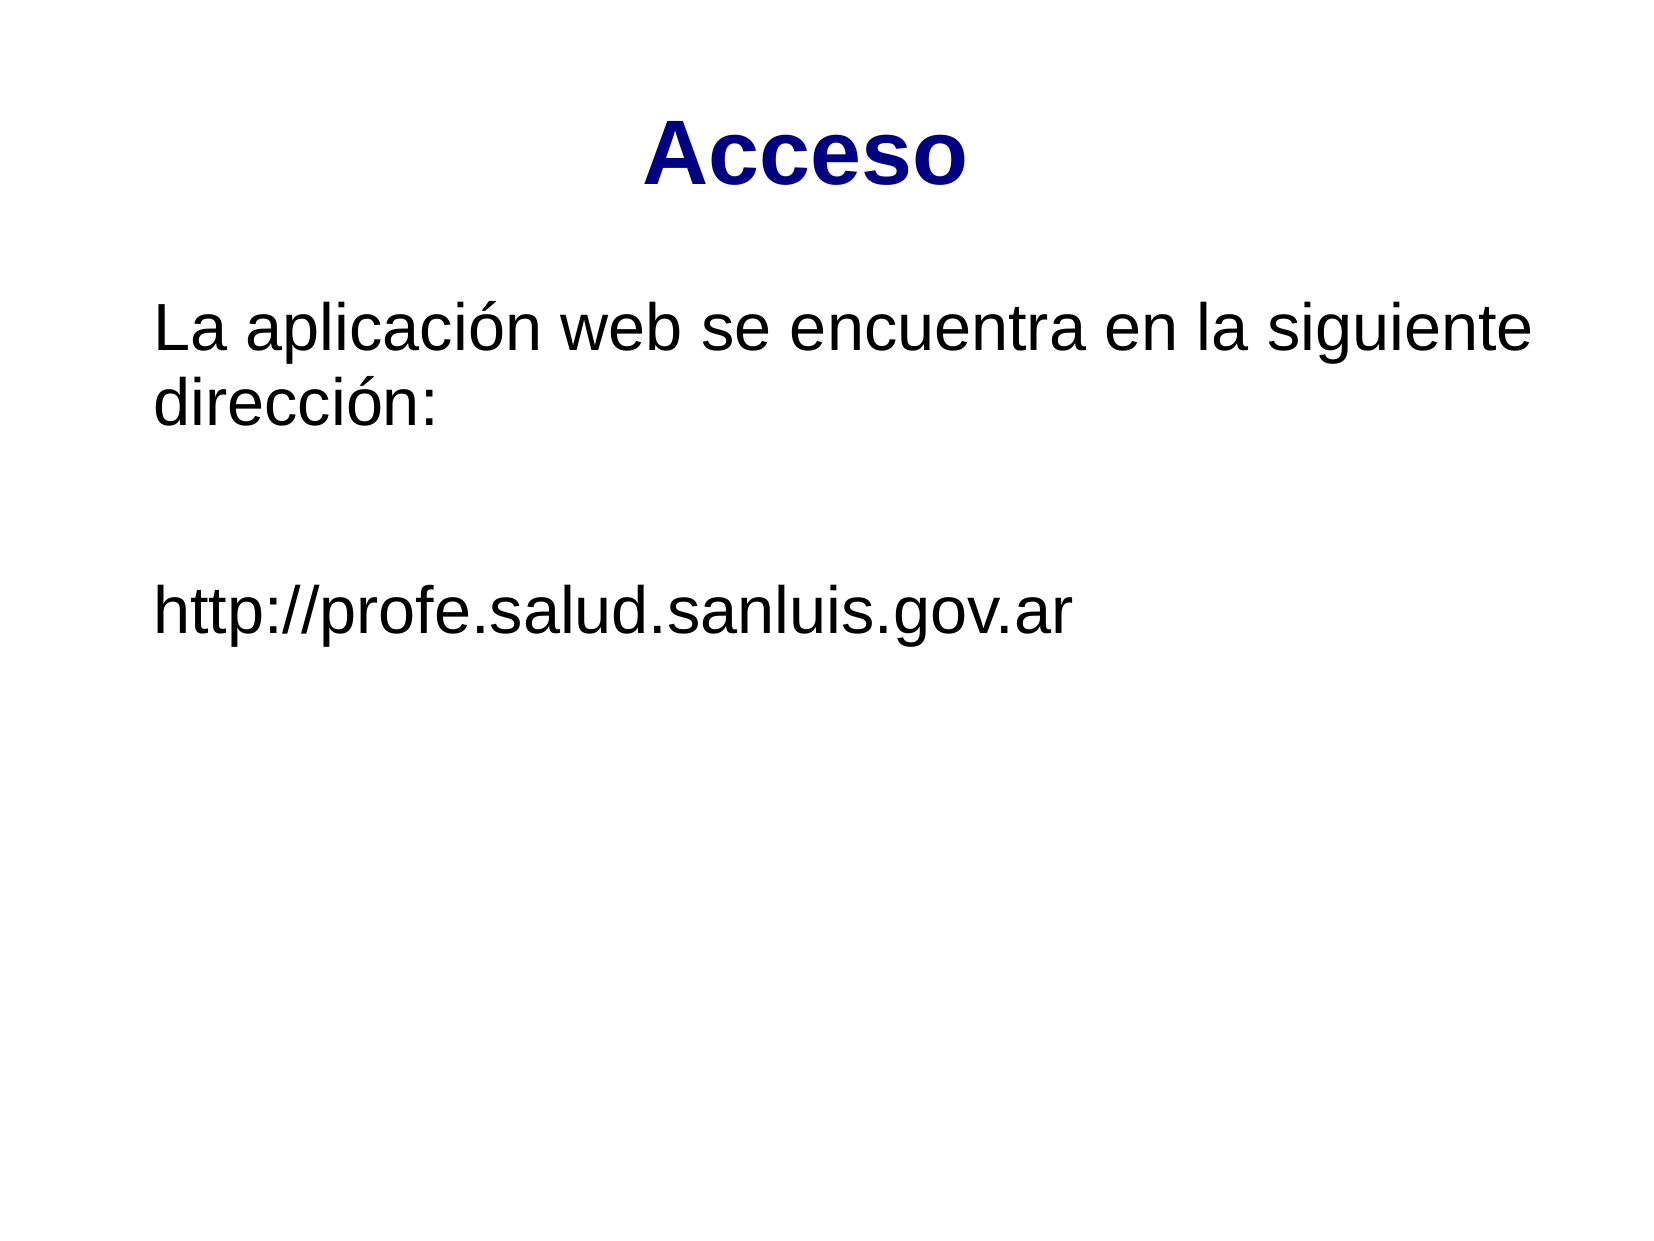

# Acceso
La aplicación web se encuentra en la siguiente dirección:
http://profe.salud.sanluis.gov.ar